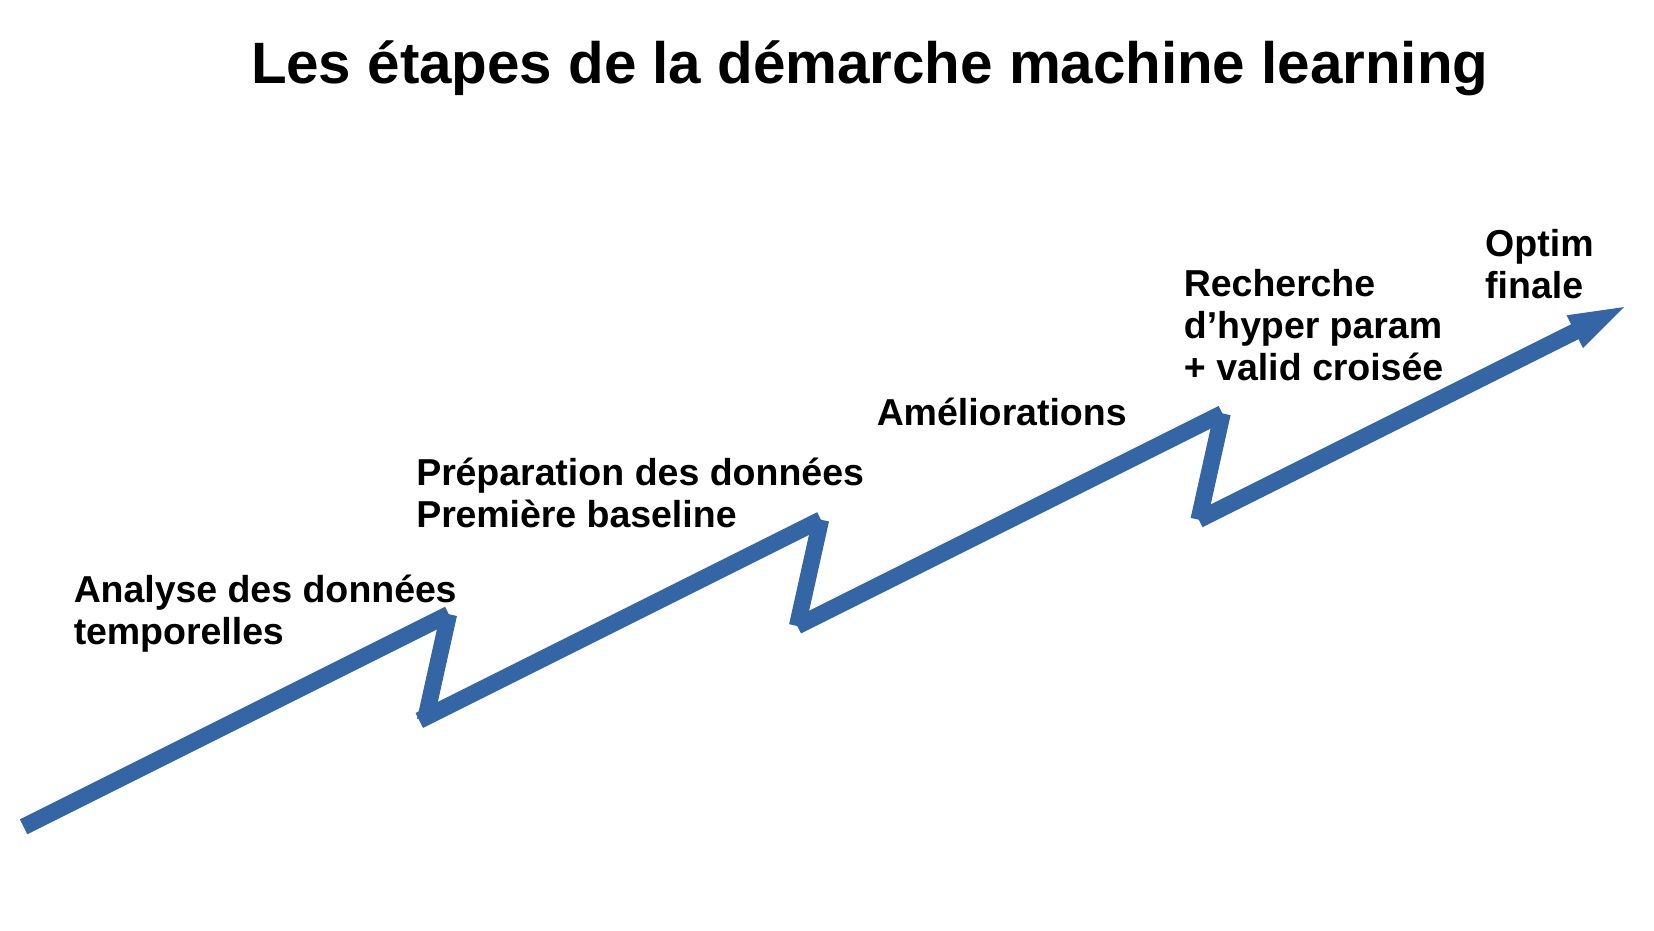

Les étapes de la démarche machine learning
Optim finale
Recherche d’hyper param
+ valid croisée
Améliorations
Préparation des données
Première baseline
Analyse des données
temporelles